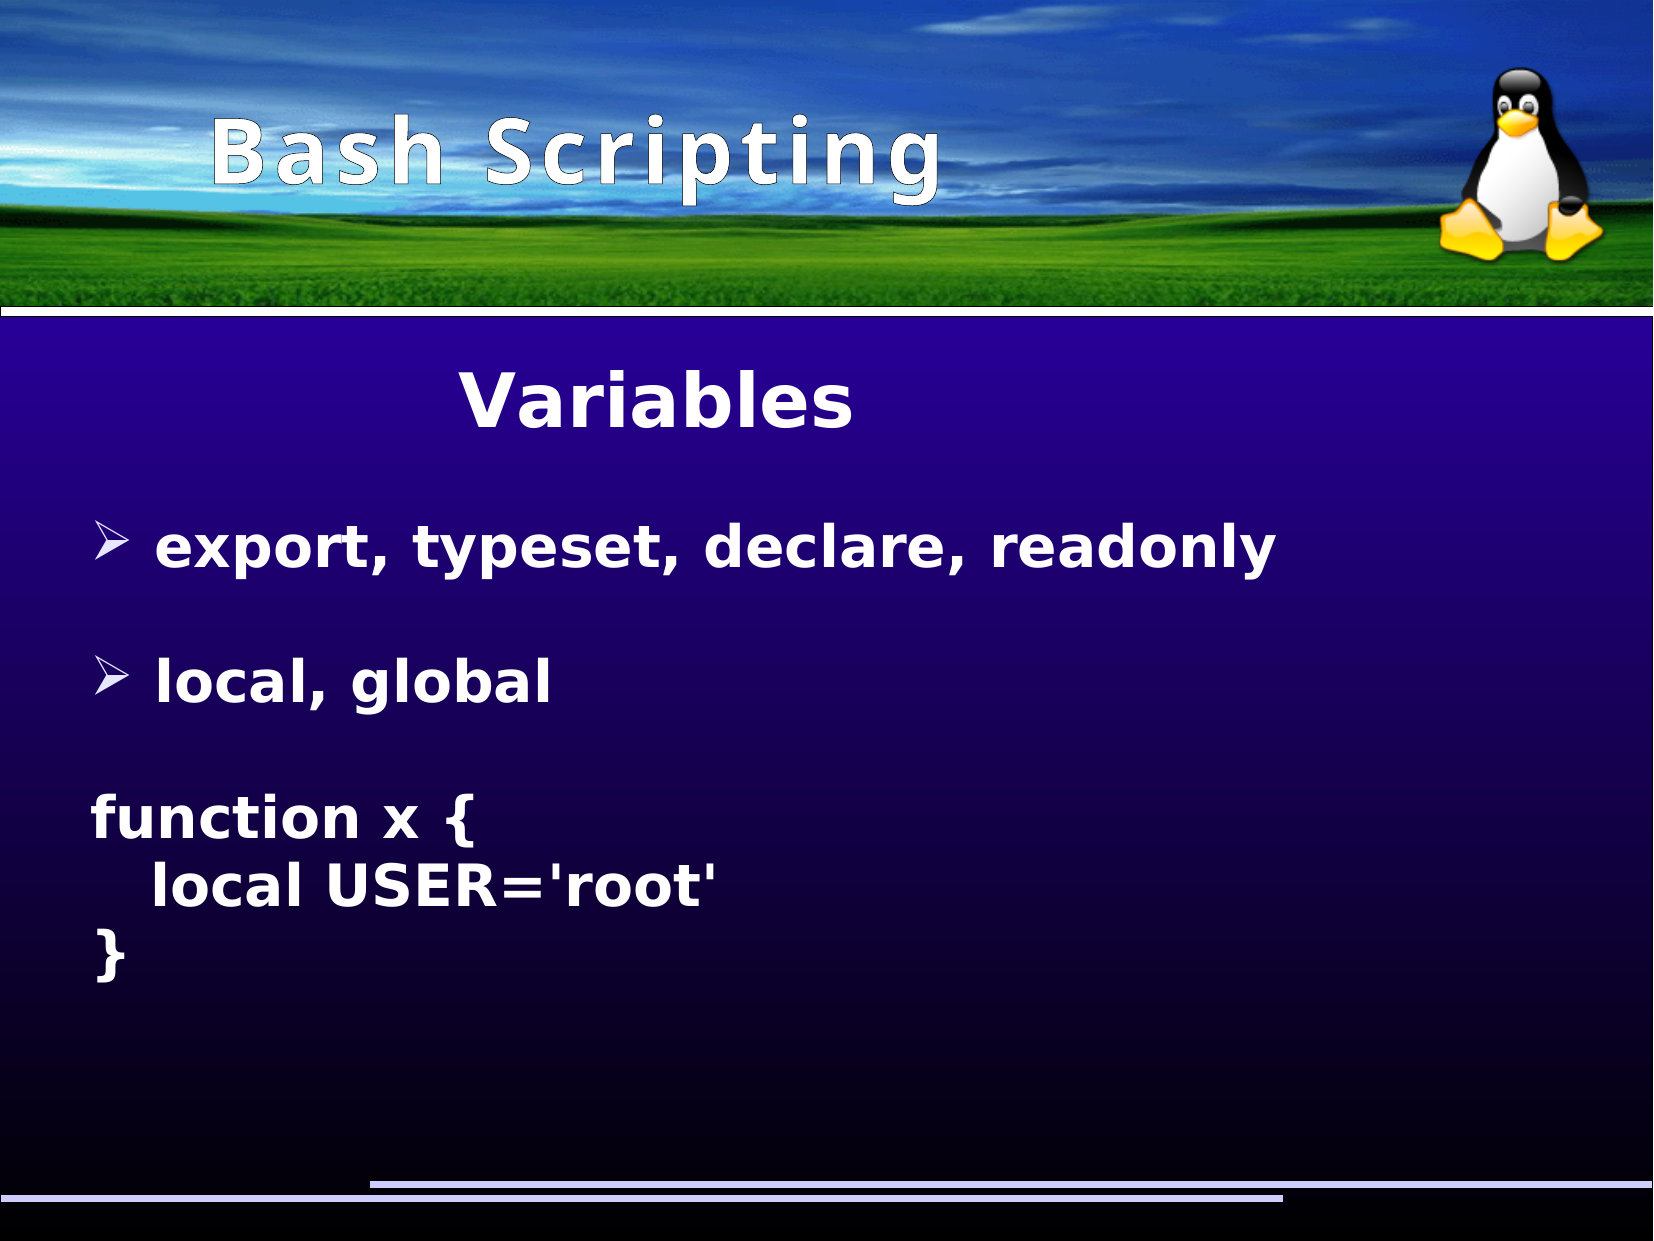

# Bash Scripting
					Variables
 export, typeset, declare, readonly
 local, global
function x {
 local USER='root'
}